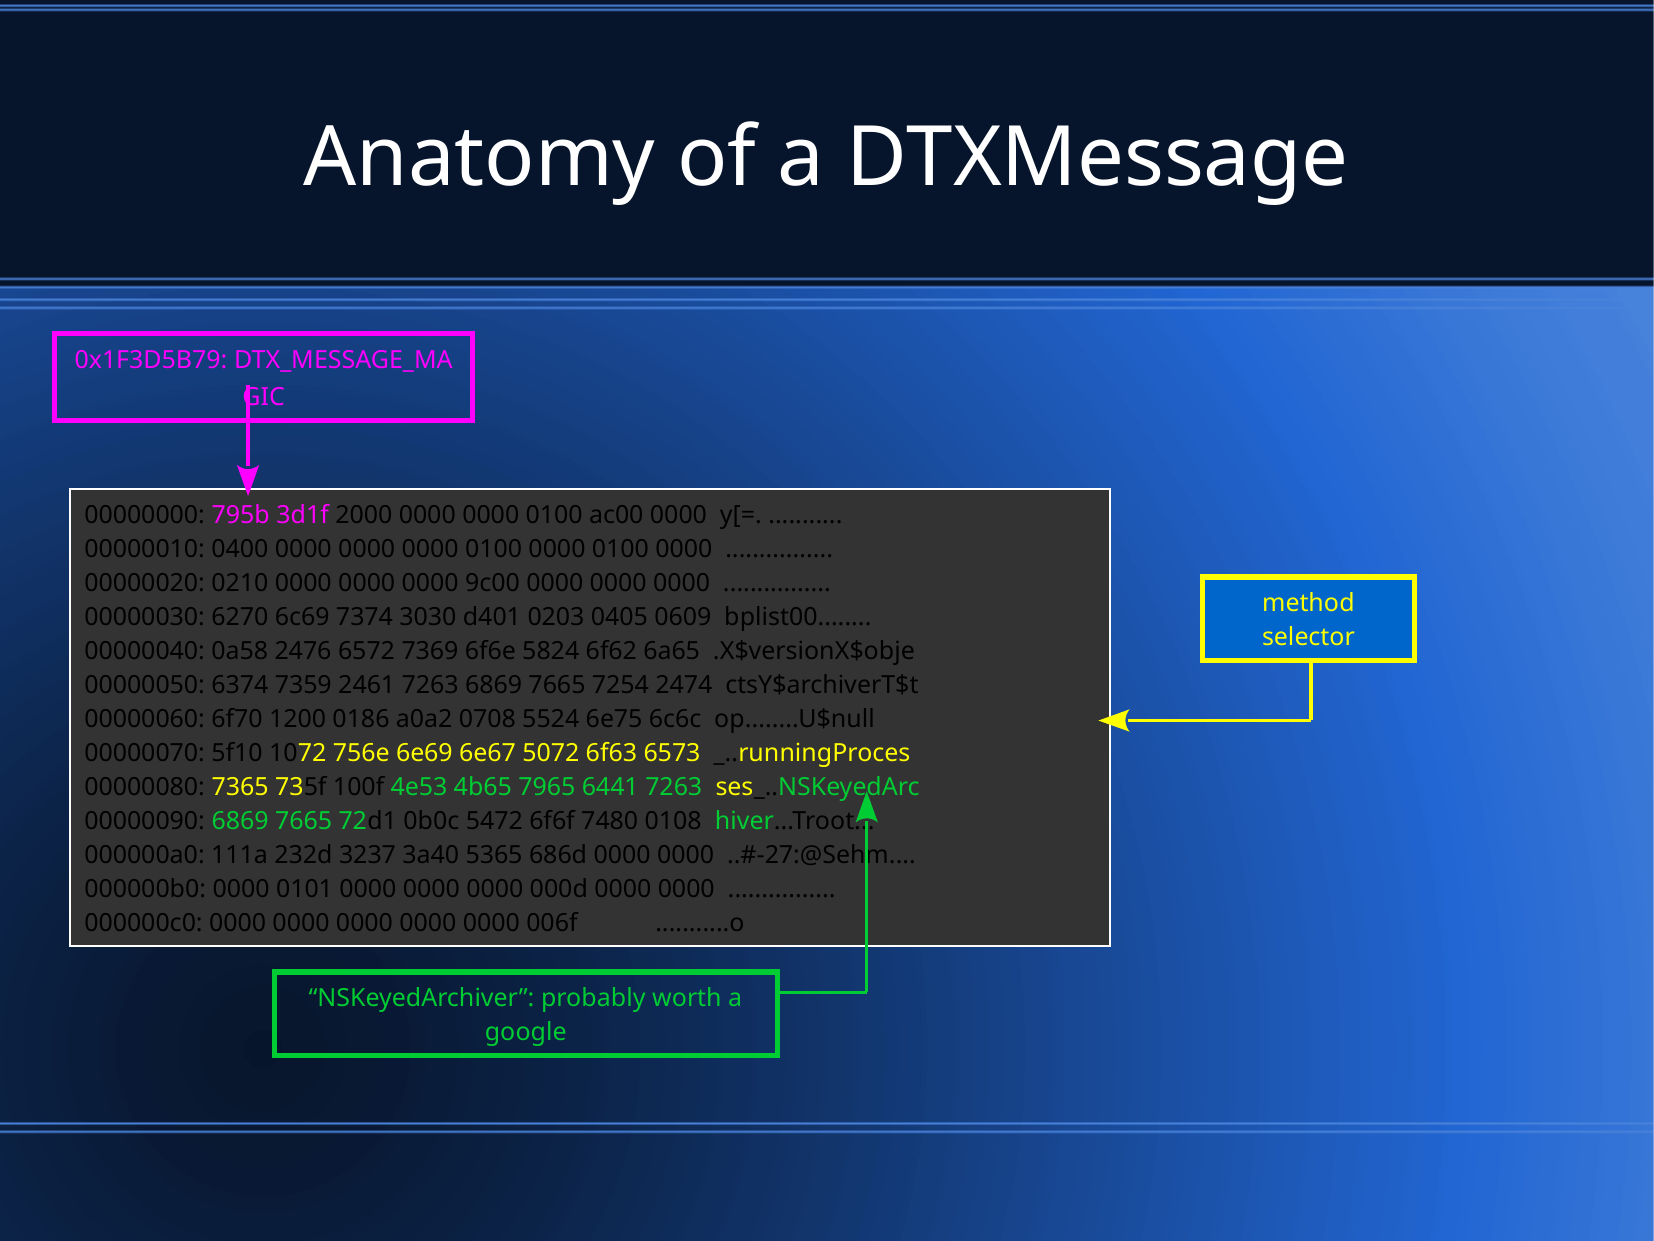

# Anatomy of a DTXMessage
| 0x1F3D5B79: ﻿DTX\_MESSAGE\_MAGIC |
| --- |
| 00000000: 795b 3d1f 2000 0000 0000 0100 ac00 0000 y[=. ........... 00000010: 0400 0000 0000 0000 0100 0000 0100 0000 ................ 00000020: 0210 0000 0000 0000 9c00 0000 0000 0000 ................ 00000030: 6270 6c69 7374 3030 d401 0203 0405 0609 bplist00........ 00000040: 0a58 2476 6572 7369 6f6e 5824 6f62 6a65 .X$versionX$obje 00000050: 6374 7359 2461 7263 6869 7665 7254 2474 ctsY$archiverT$t 00000060: 6f70 1200 0186 a0a2 0708 5524 6e75 6c6c op........U$null 00000070: 5f10 1072 756e 6e69 6e67 5072 6f63 6573 \_..runningProces 00000080: 7365 735f 100f 4e53 4b65 7965 6441 7263 ses\_..NSKeyedArc 00000090: 6869 7665 72d1 0b0c 5472 6f6f 7480 0108 hiver...Troot... 000000a0: 111a 232d 3237 3a40 5365 686d 0000 0000 ..#-27:@Sehm.... 000000b0: 0000 0101 0000 0000 0000 000d 0000 0000 ................ 000000c0: 0000 0000 0000 0000 0000 006f ...........o |
| --- |
| method selector |
| --- |
| “NSKeyedArchiver”: probably worth a google |
| --- |